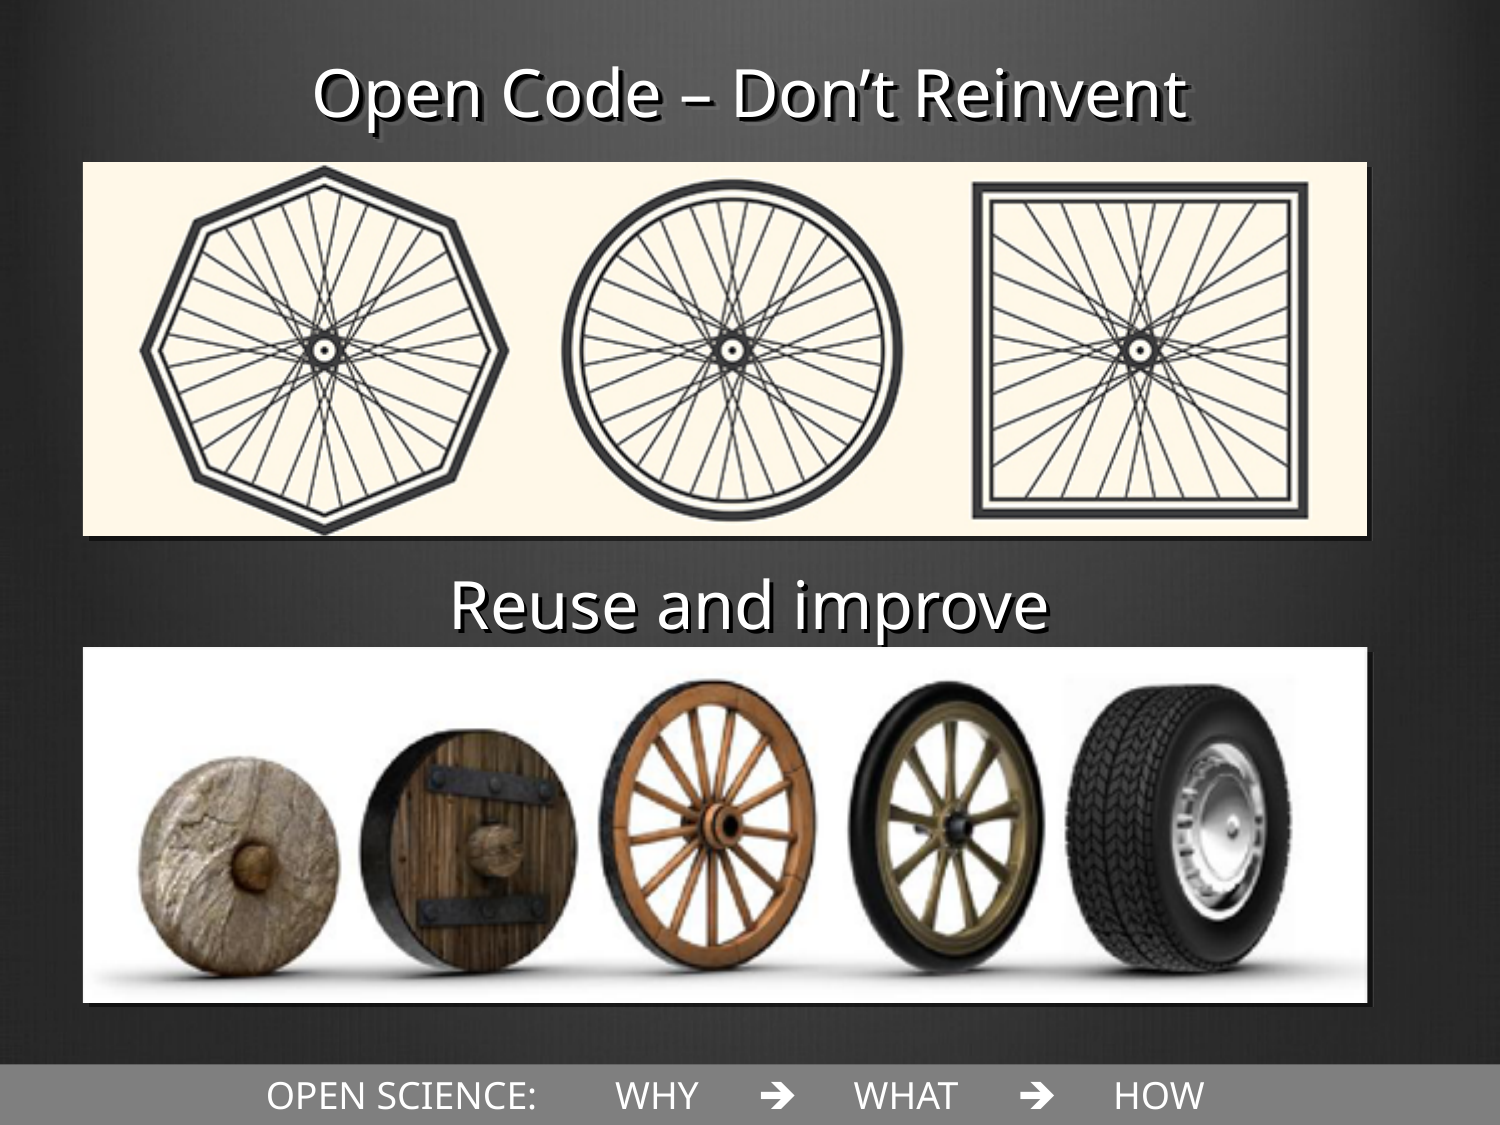

# Open Code – Don’t Reinvent
Reuse and improve
OPEN SCIENCE: WHY  WHAT  HOW